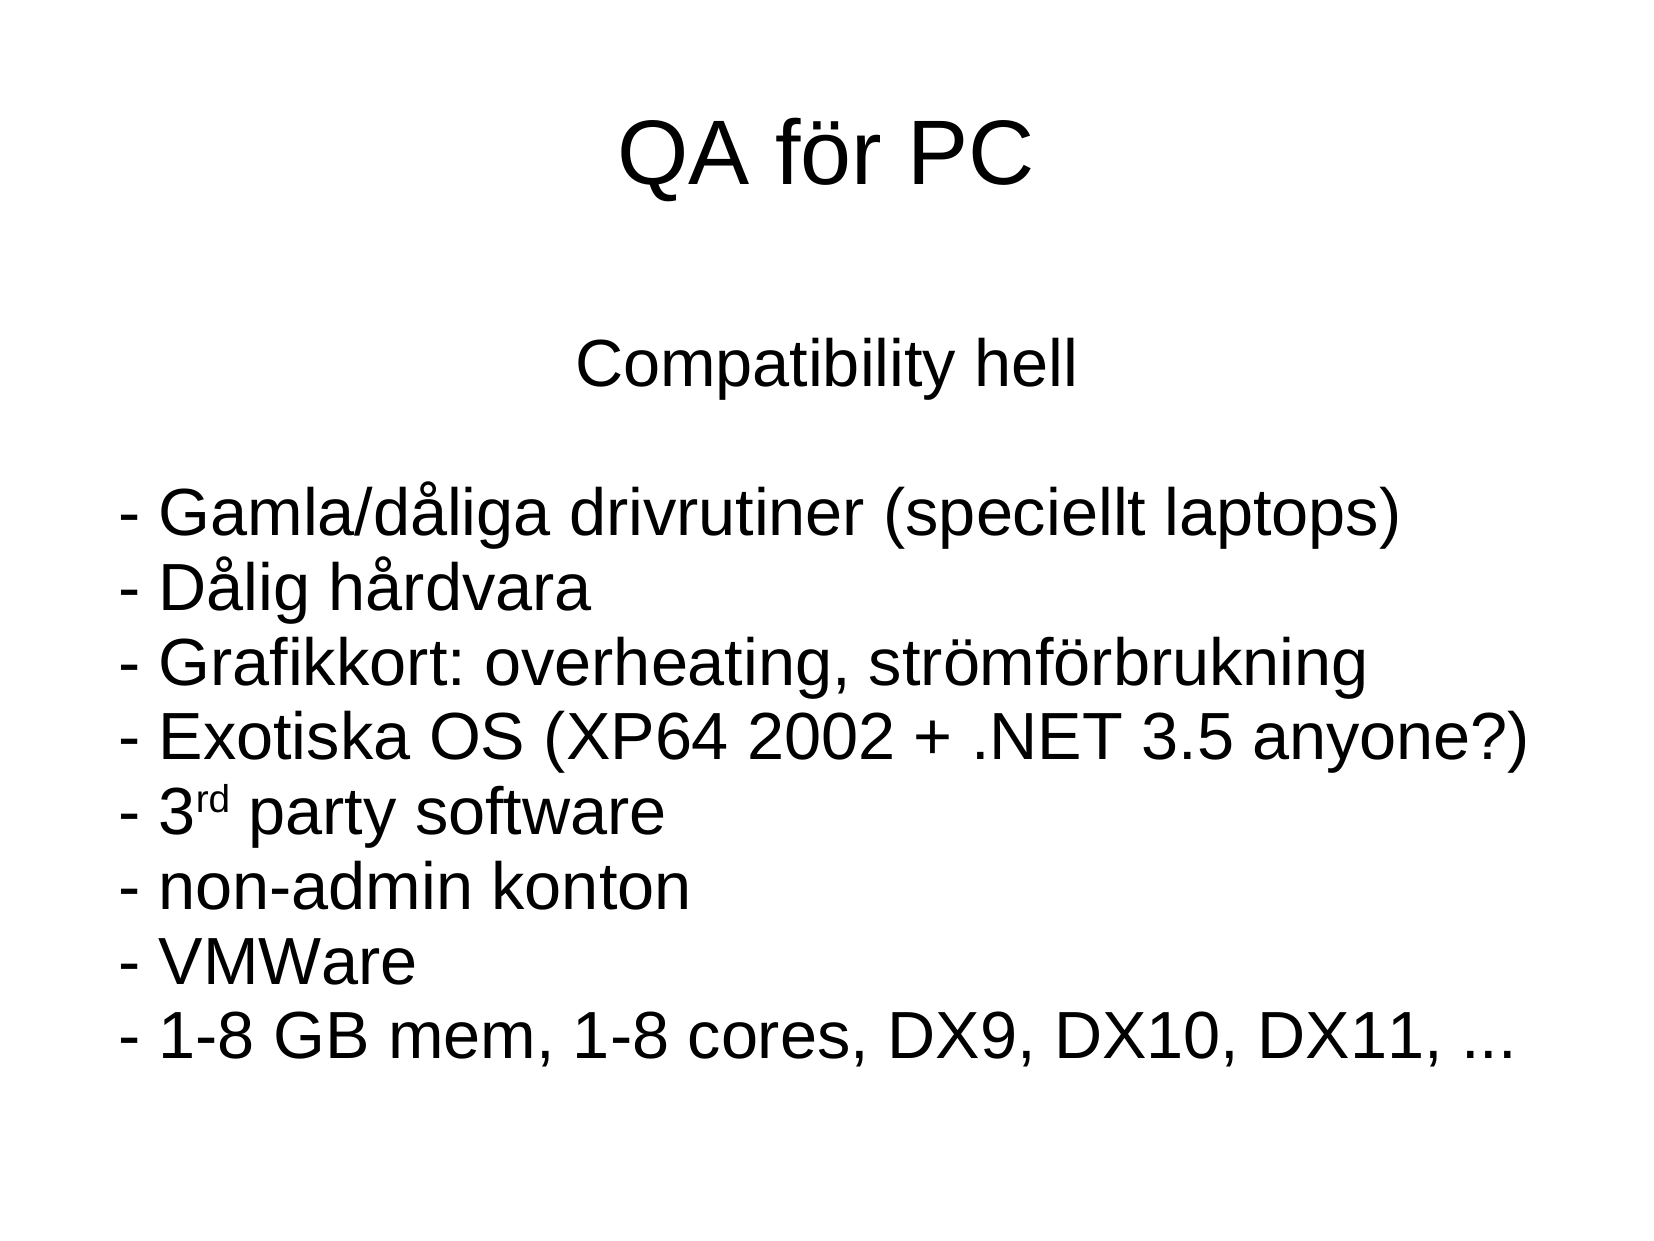

# QA för PC
Compatibility hell
- Gamla/dåliga drivrutiner (speciellt laptops)
- Dålig hårdvara
- Grafikkort: overheating, strömförbrukning
- Exotiska OS (XP64 2002 + .NET 3.5 anyone?)
- 3rd party software
- non-admin konton
- VMWare
- 1-8 GB mem, 1-8 cores, DX9, DX10, DX11, ...